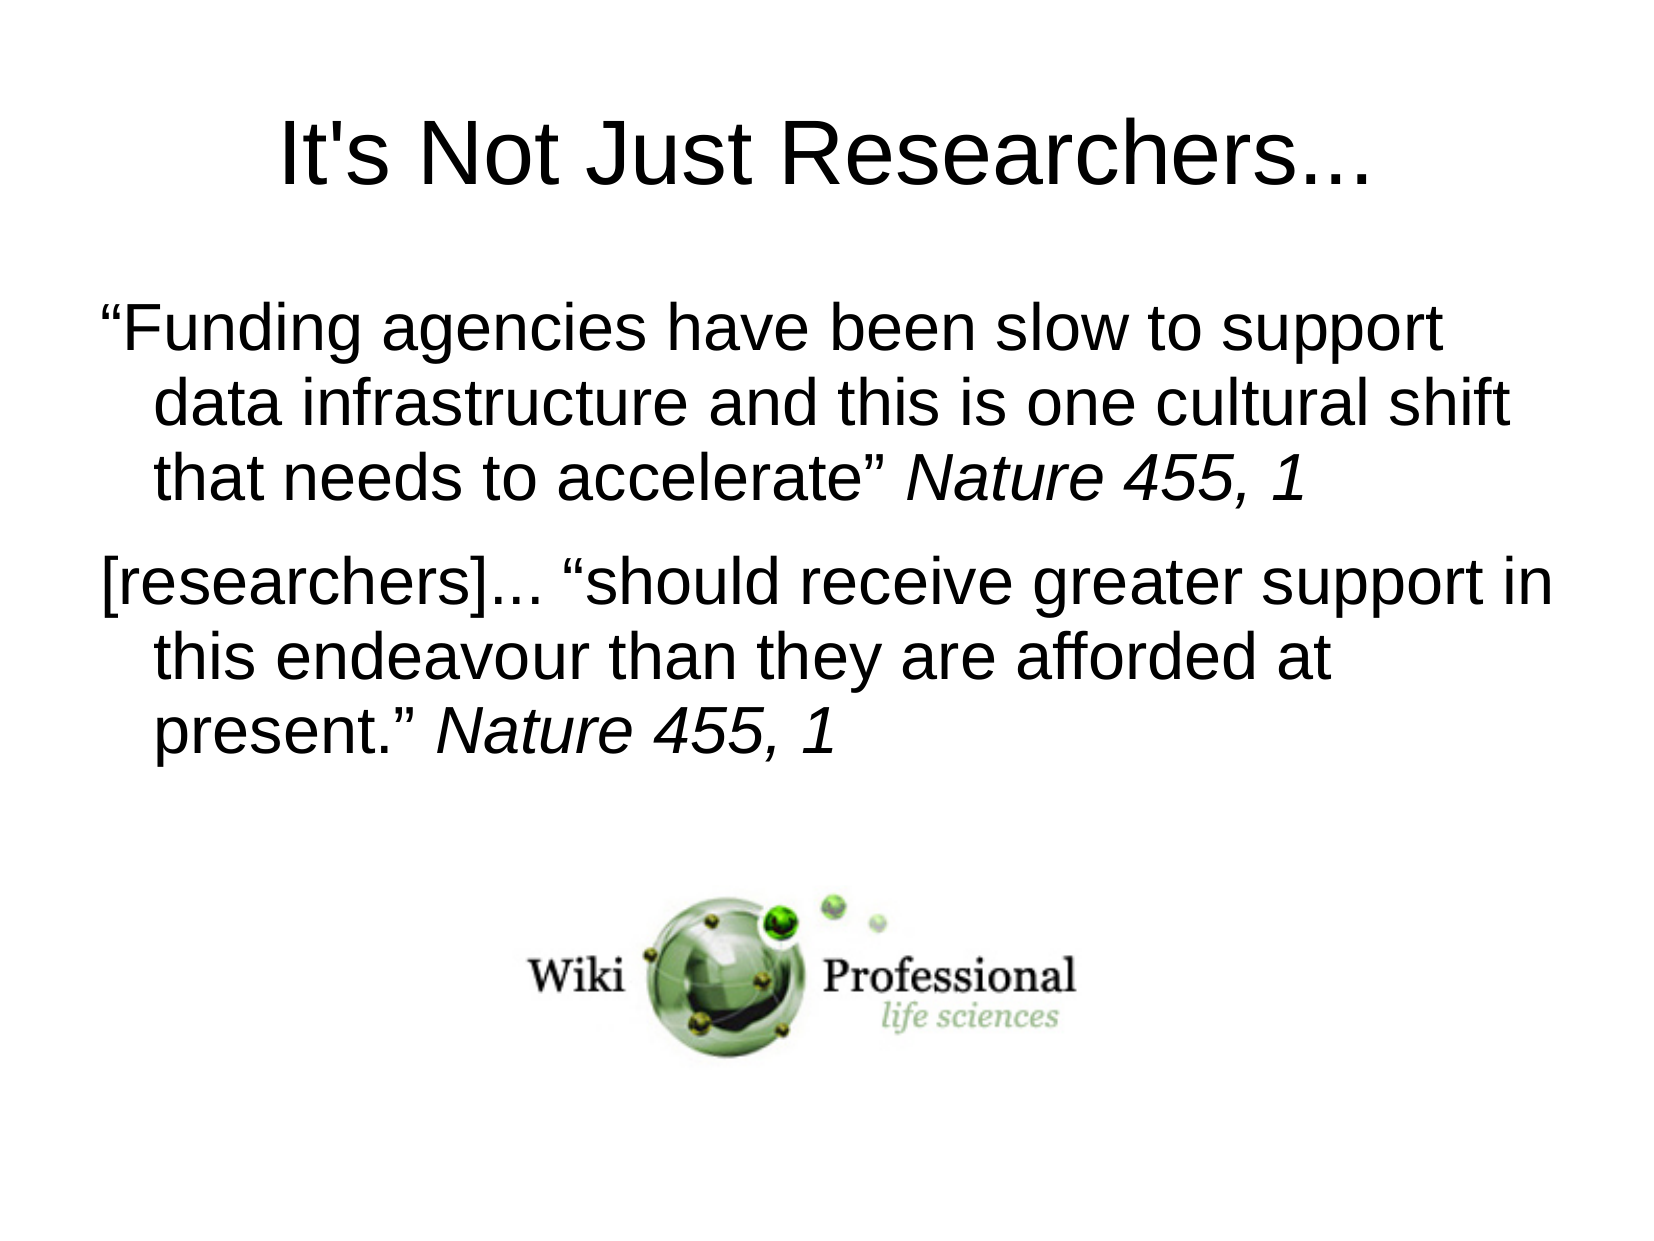

# It's Not Just Researchers...
“Funding agencies have been slow to support data infrastructure and this is one cultural shift that needs to accelerate” Nature 455, 1
[researchers]... “should receive greater support in this endeavour than they are afforded at present.” Nature 455, 1